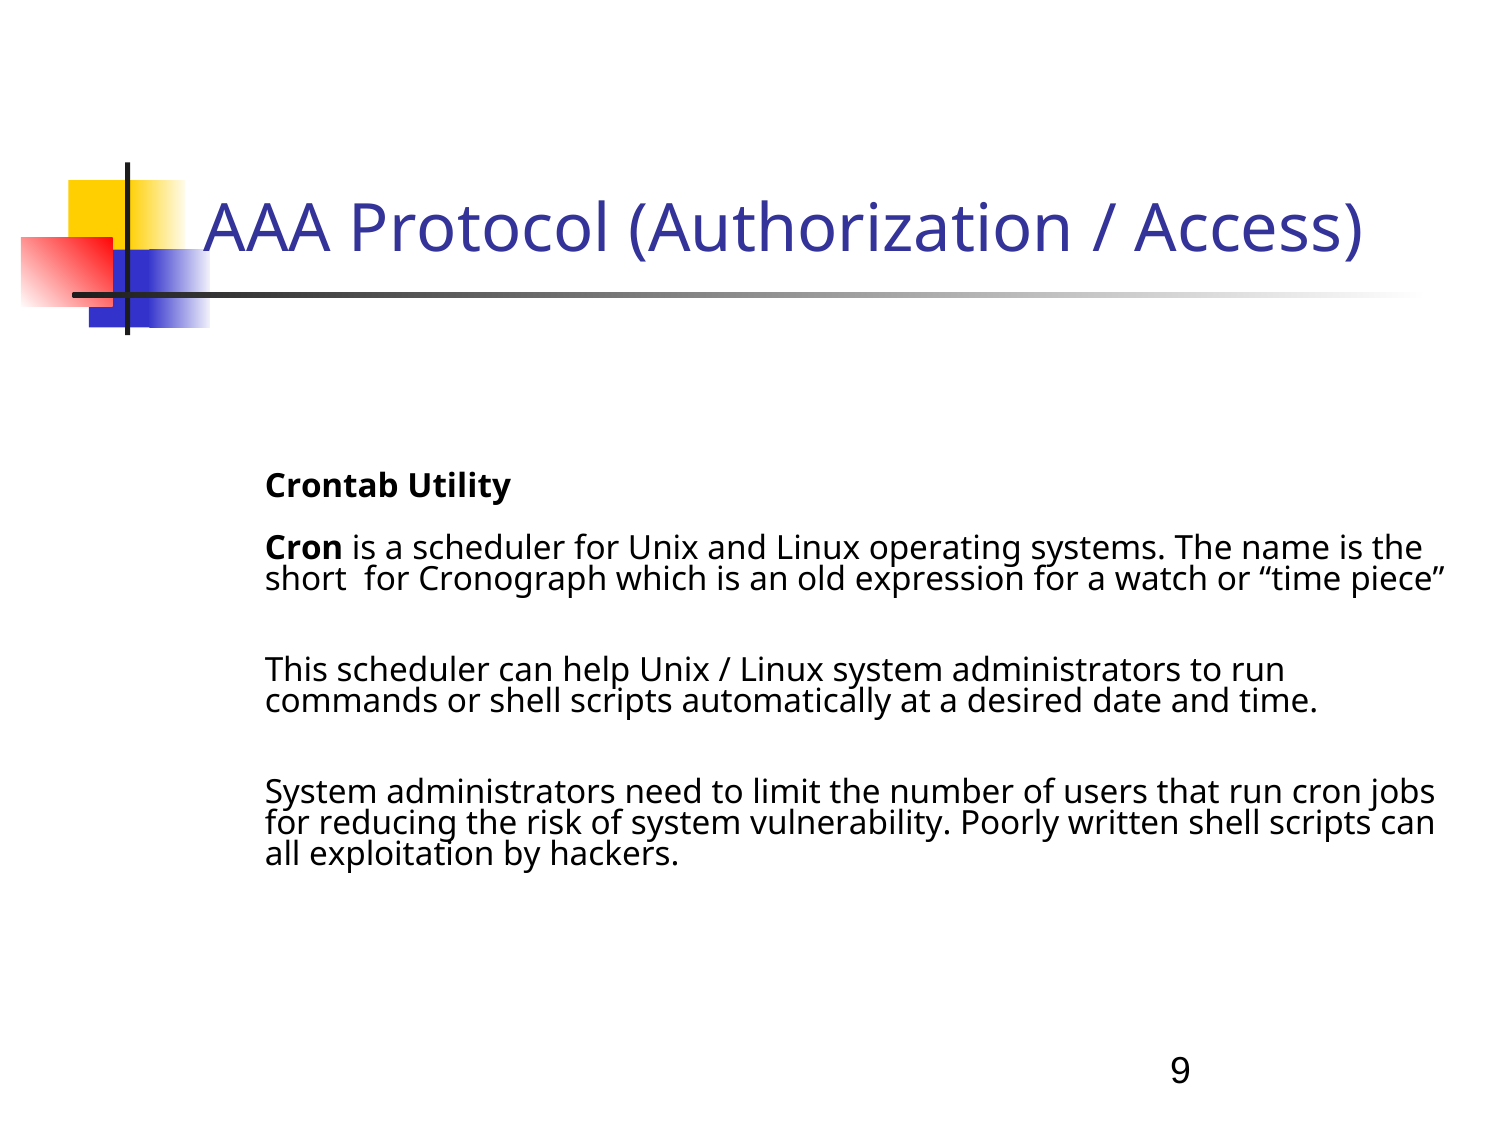

# AAA Protocol (Authorization / Access)
Crontab Utility
Cron is a scheduler for Unix and Linux operating systems. The name is the short for Cronograph which is an old expression for a watch or “time piece”
This scheduler can help Unix / Linux system administrators to run commands or shell scripts automatically at a desired date and time.
System administrators need to limit the number of users that run cron jobs for reducing the risk of system vulnerability. Poorly written shell scripts can all exploitation by hackers.
9